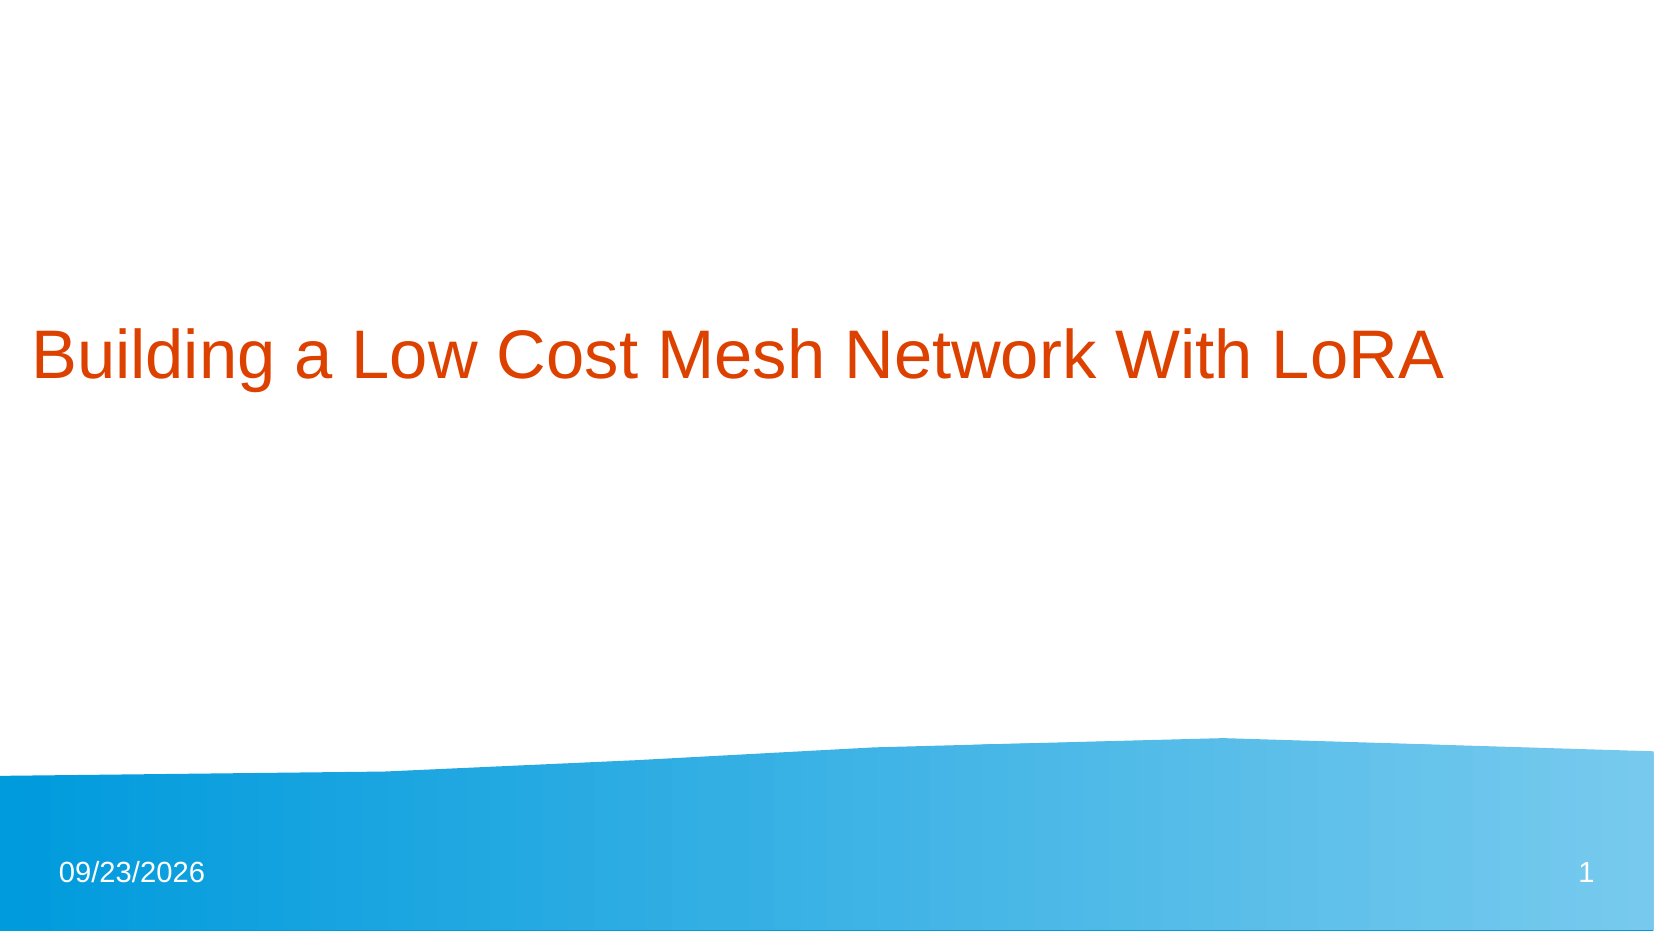

# Building a Low Cost Mesh Network With LoRA